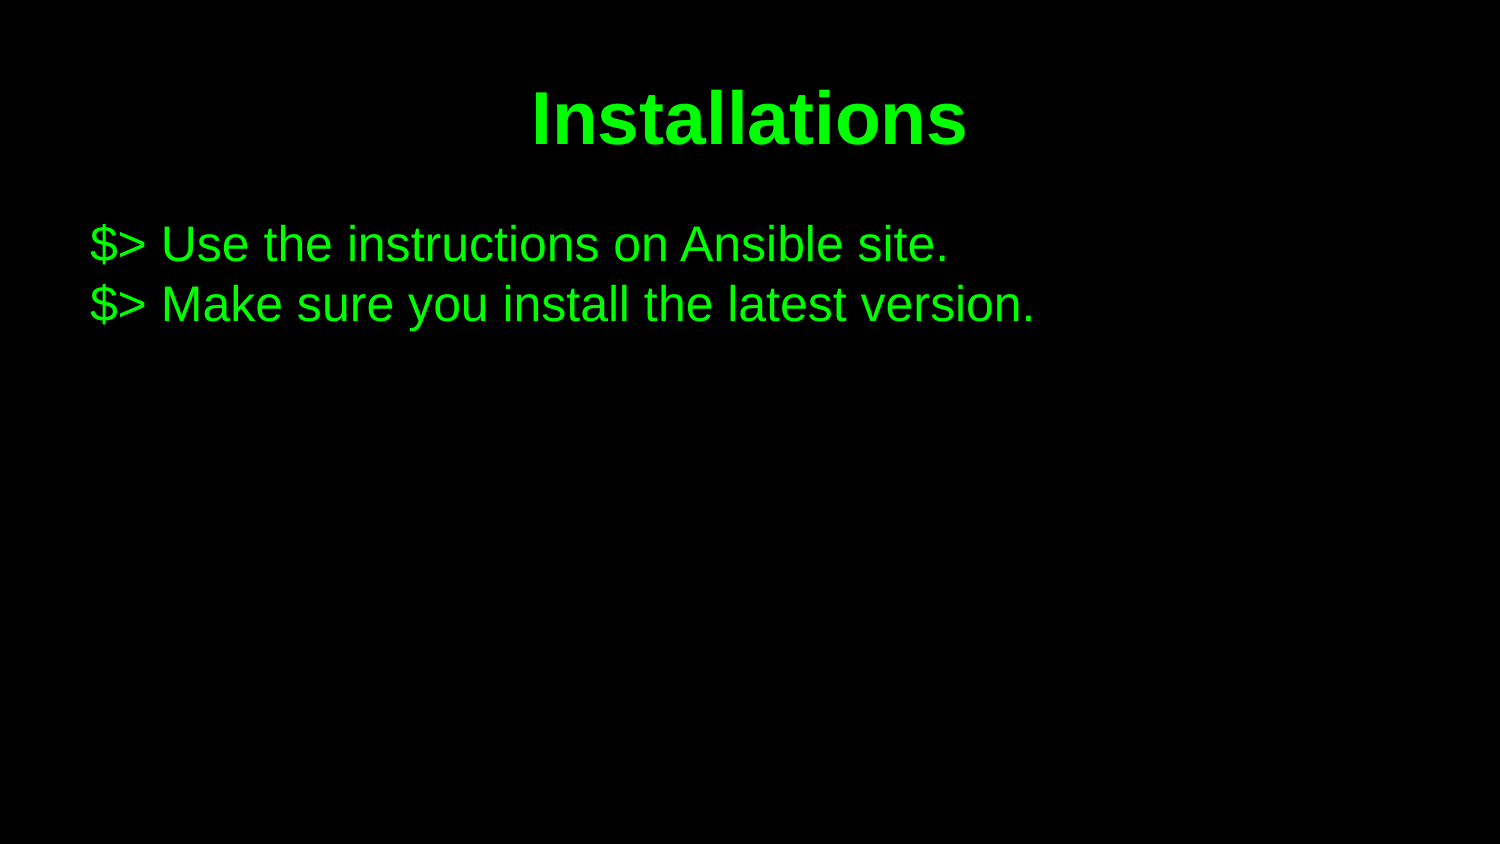

Installations
# $> Use the instructions on Ansible site.
$> Make sure you install the latest version.